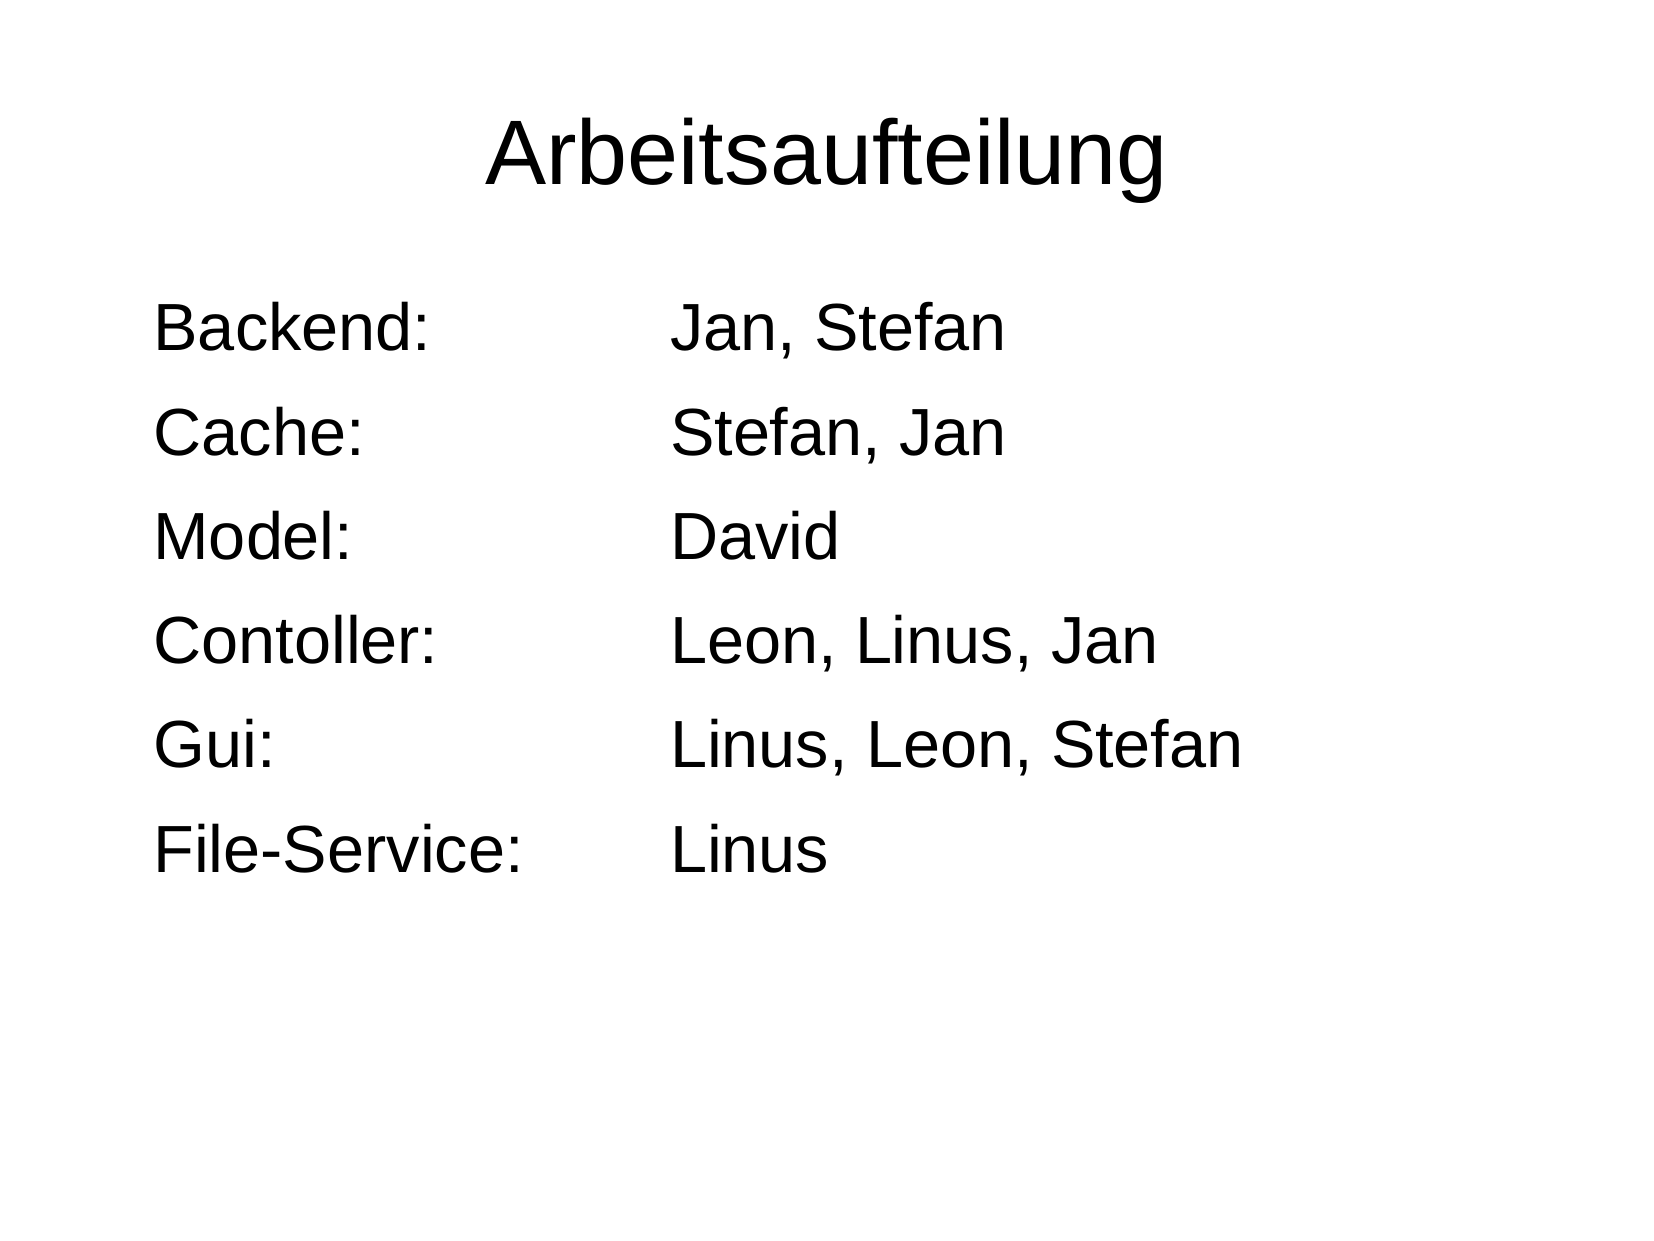

# Arbeitsaufteilung
Backend:				Jan, Stefan
Cache:			 	Stefan, Jan
Model: 			 	David
Contoller: 	 	Leon, Linus, Jan
Gui: 				 	Linus, Leon, Stefan
File-Service: 	Linus